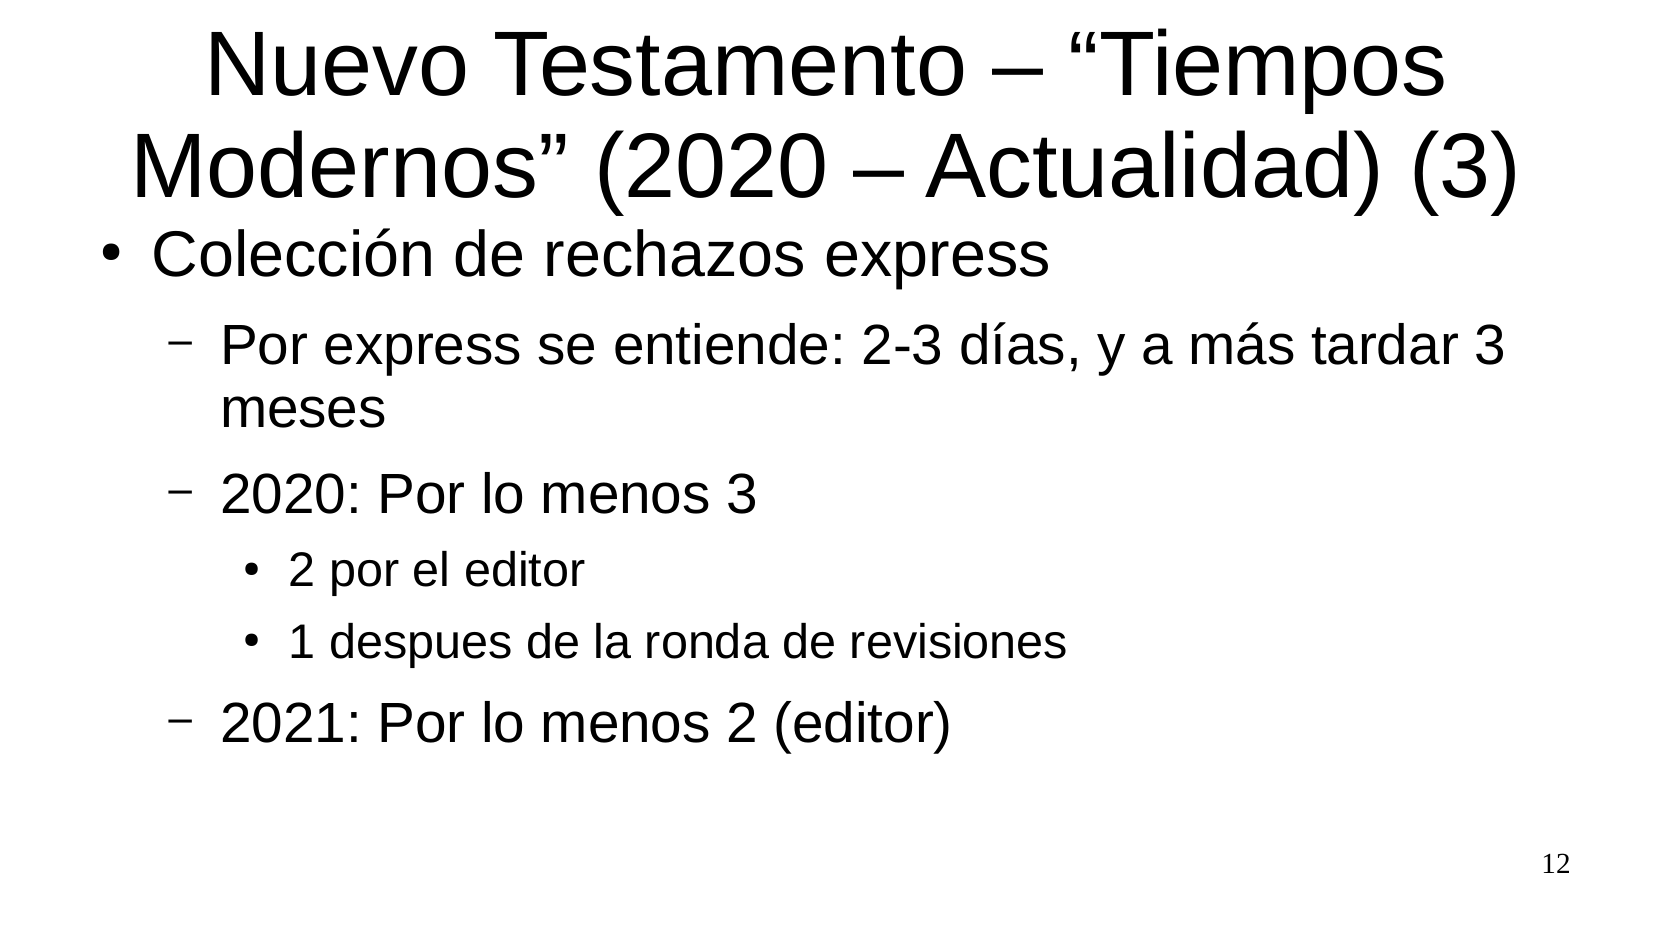

# Nuevo Testamento – “Tiempos Modernos” (2020 – Actualidad) (3)
Colección de rechazos express
Por express se entiende: 2-3 días, y a más tardar 3 meses
2020: Por lo menos 3
2 por el editor
1 despues de la ronda de revisiones
2021: Por lo menos 2 (editor)
12